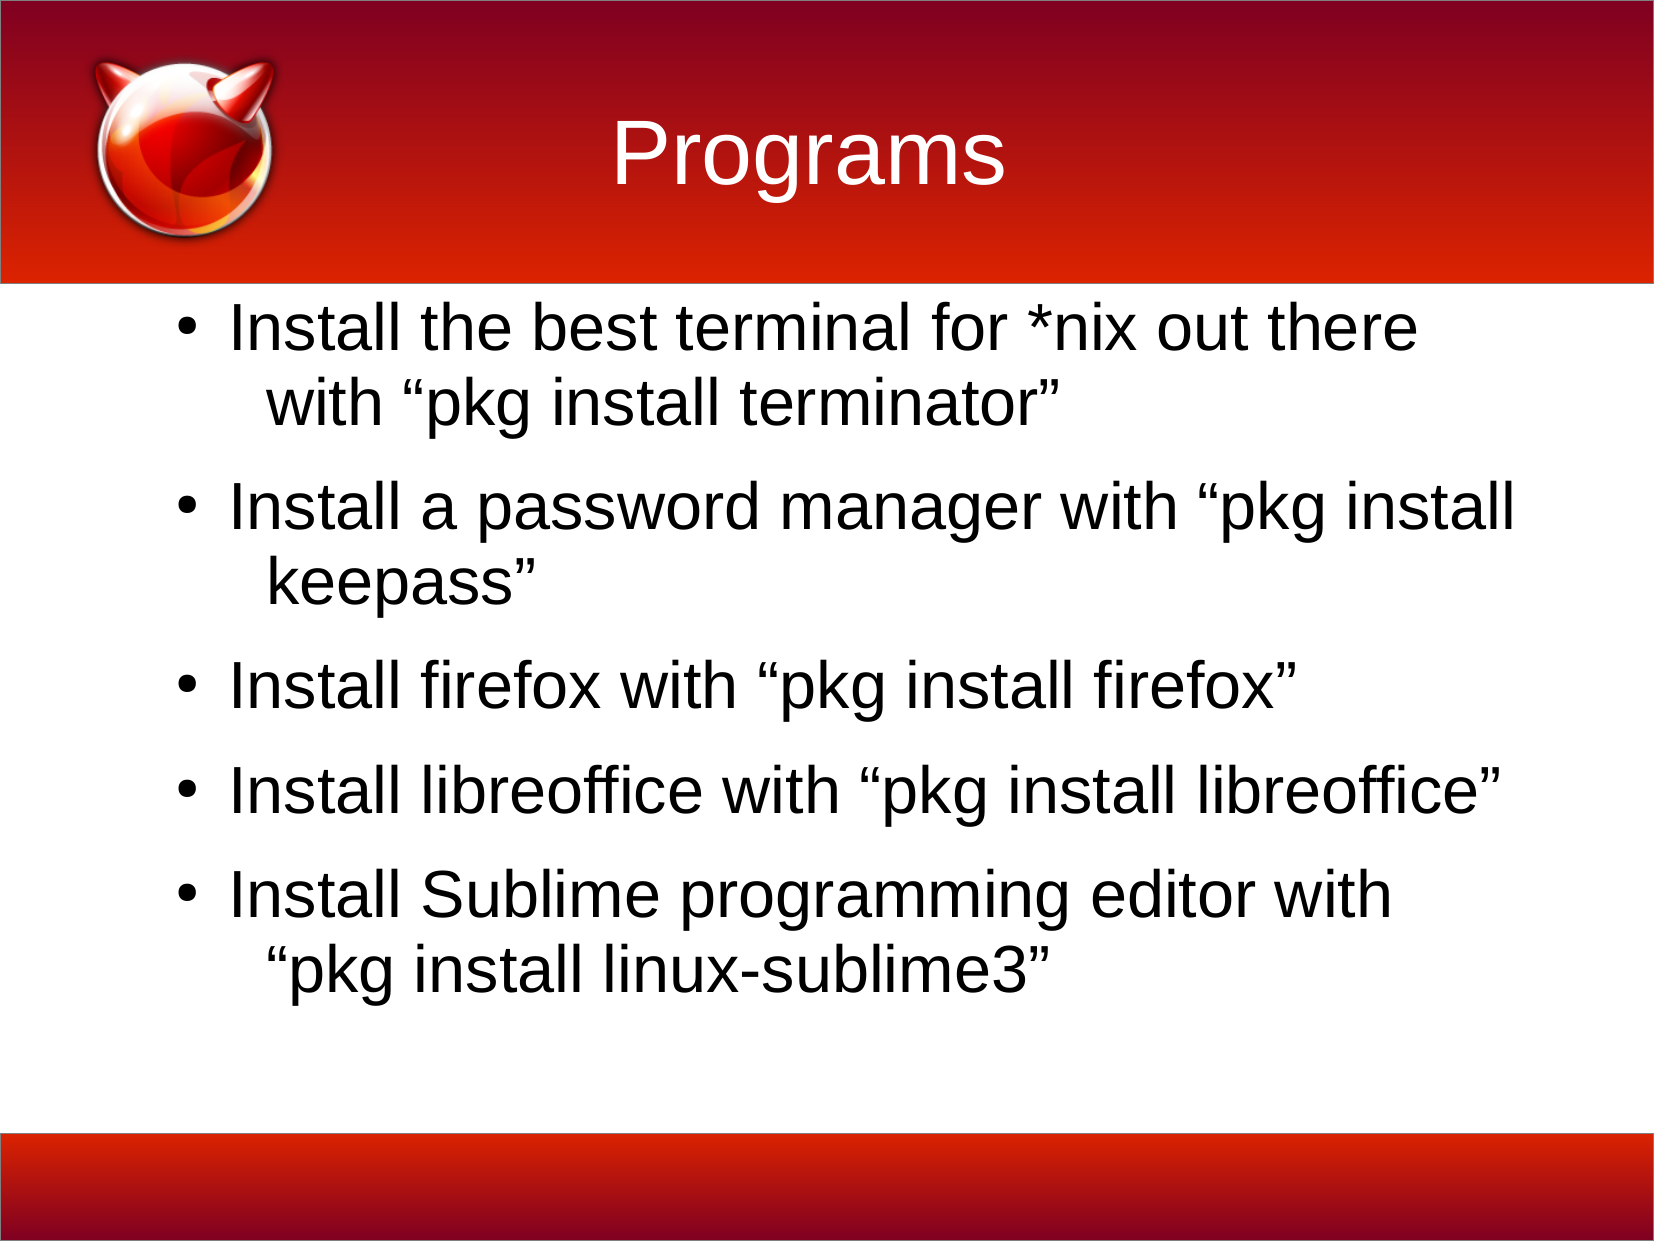

# Programs
Install the best terminal for *nix out there with “pkg install terminator”
Install a password manager with “pkg install keepass”
Install firefox with “pkg install firefox”
Install libreoffice with “pkg install libreoffice”
Install Sublime programming editor with “pkg install linux-sublime3”